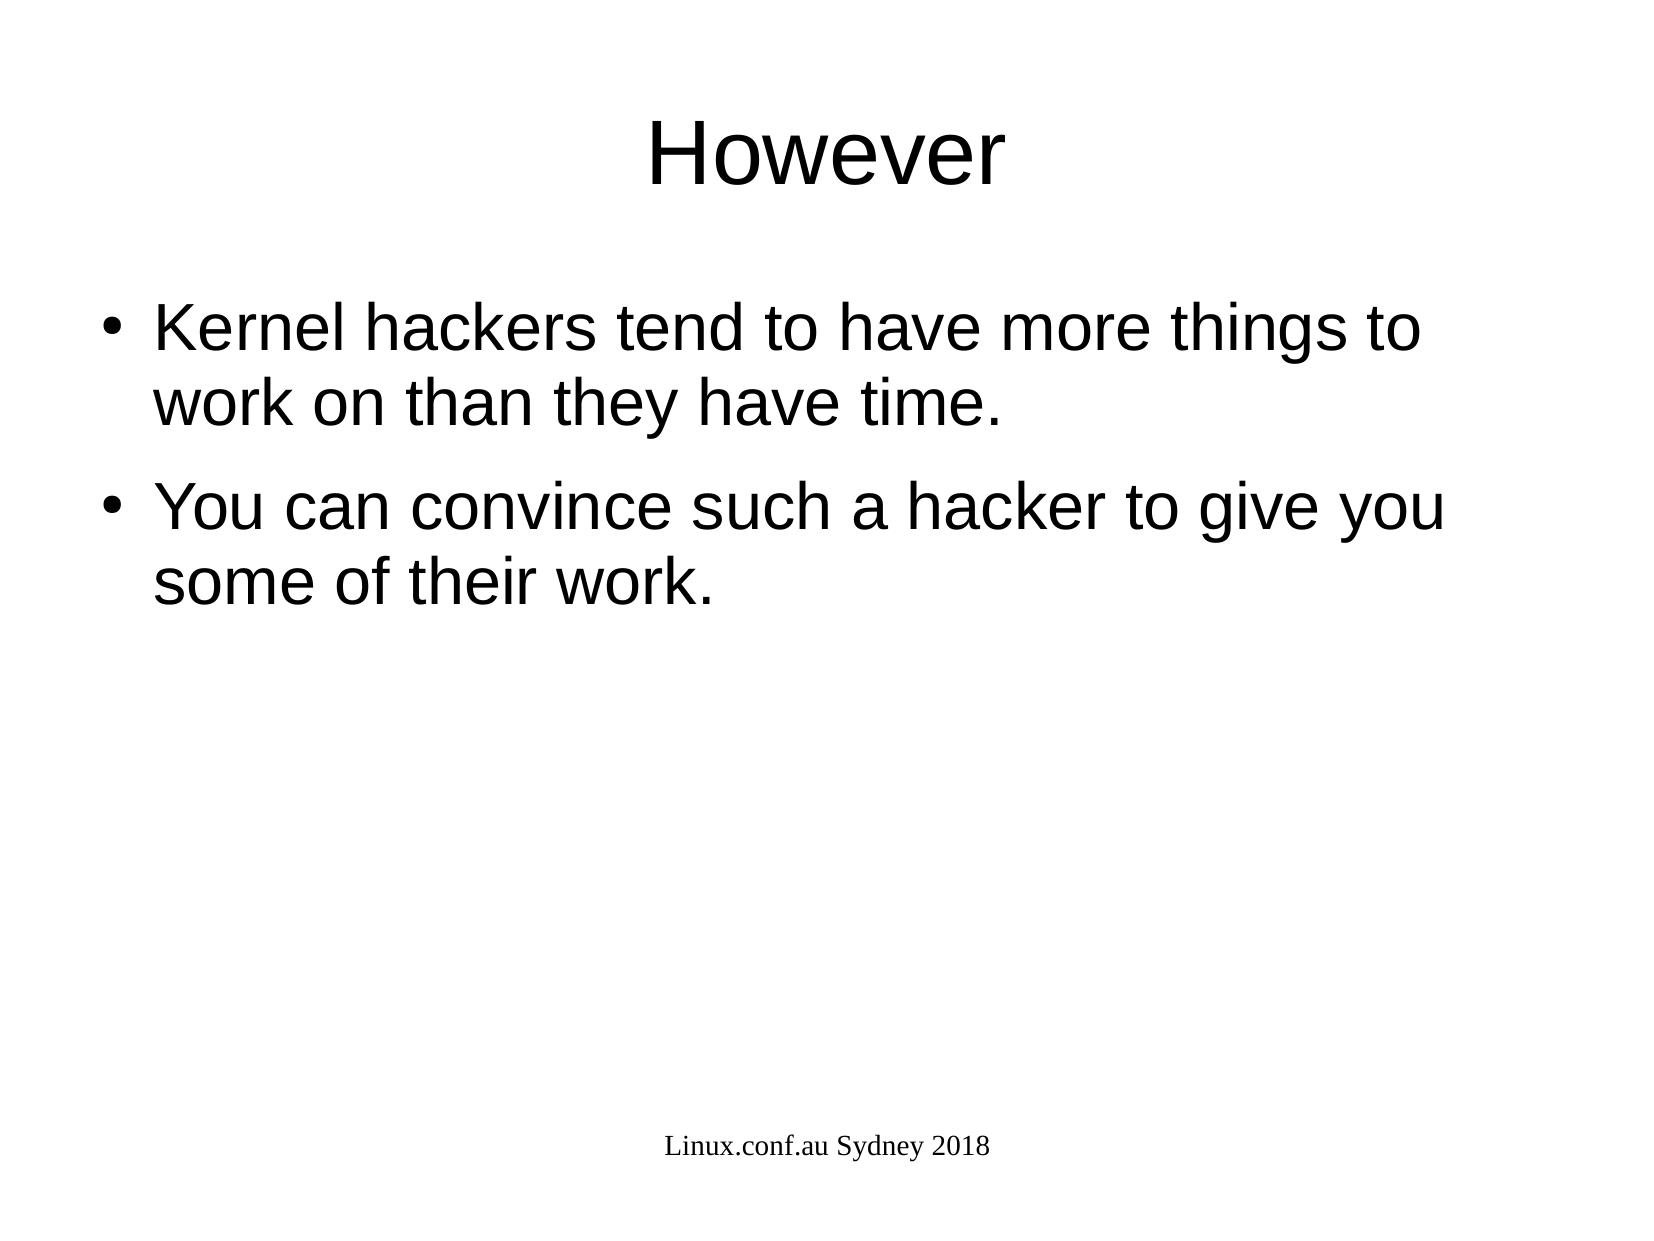

# However
Kernel hackers tend to have more things to work on than they have time.
You can convince such a hacker to give you some of their work.
Linux.conf.au Sydney 2018